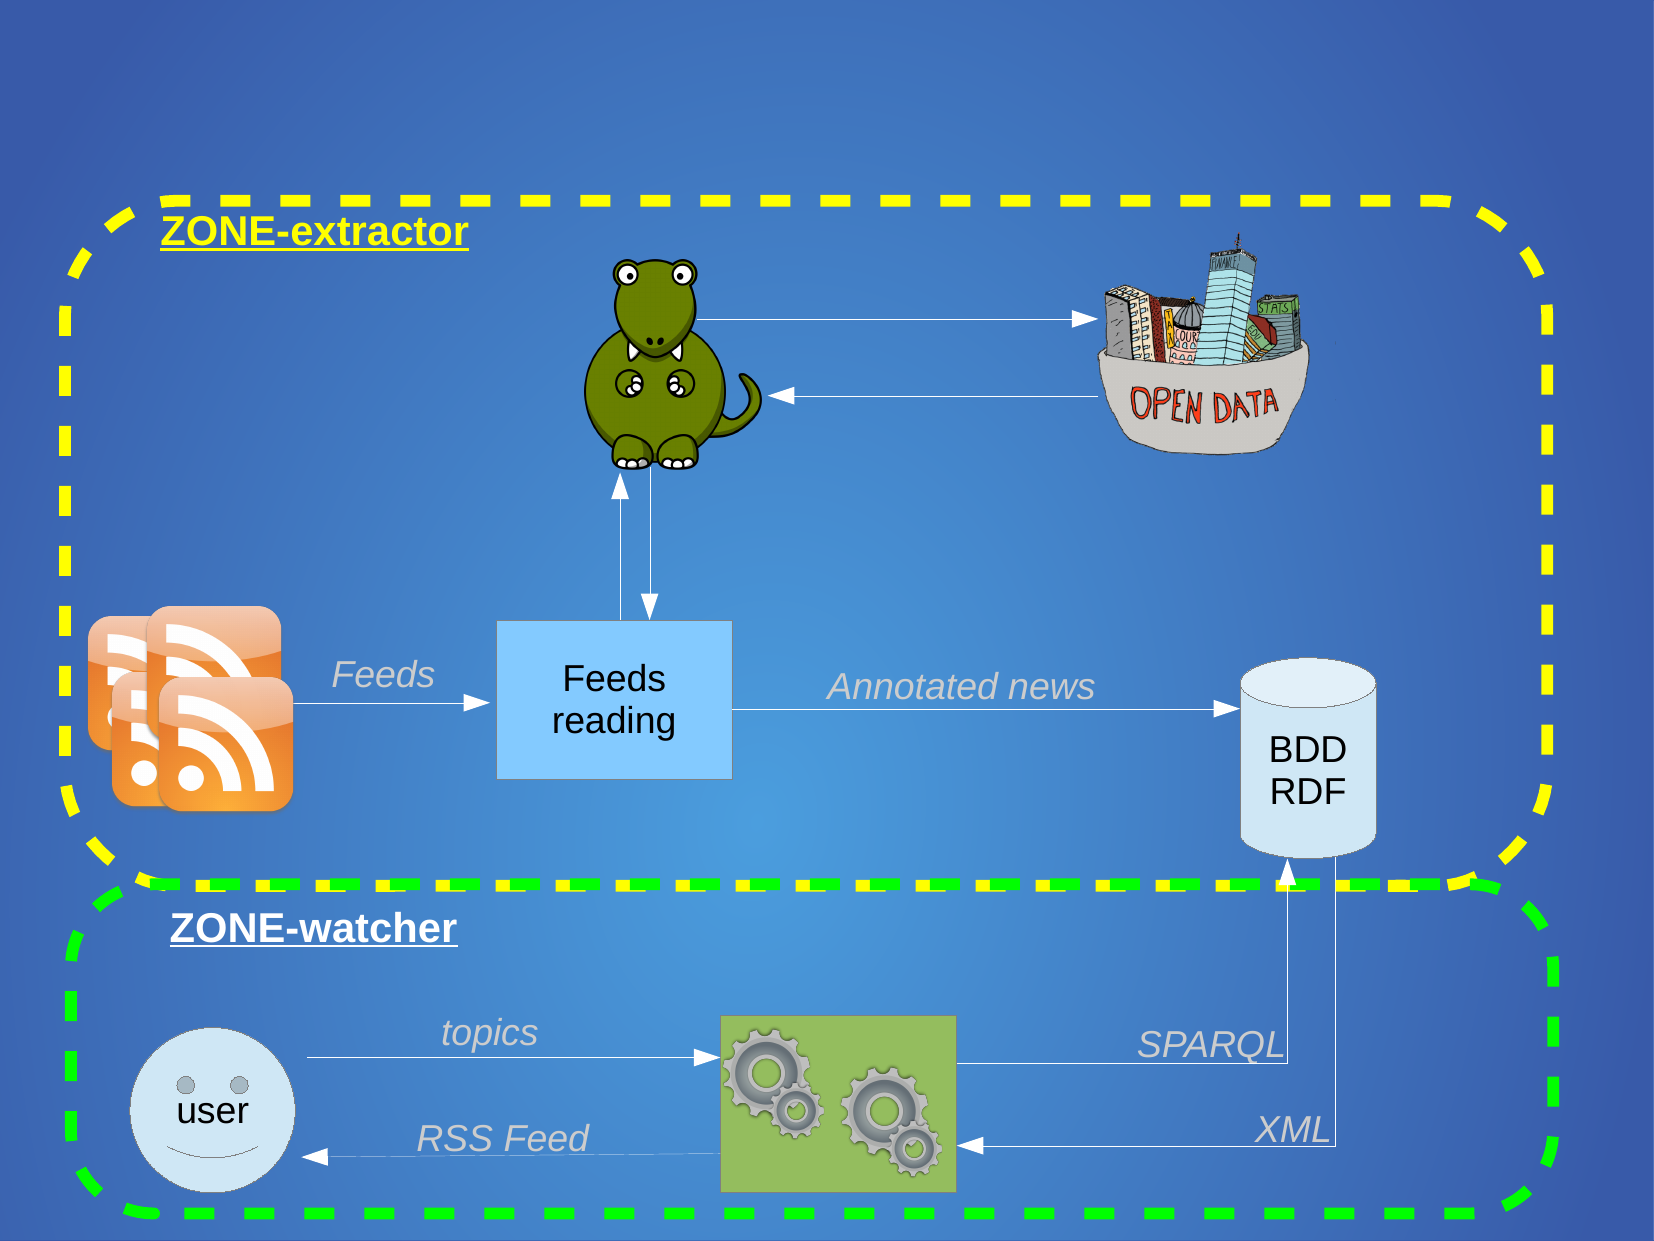

ZONE-extractor
Feeds
reading
Feeds
Annotated news
BDD
RDF
ZONE-watcher
topics
SPARQL
user
XML
RSS Feed
http://openclipart.org/detail/12273/gears-by-felipecaparelli-12273
http://drawingbynumbers.org/data-design-basics/note-3-opening-open-data
http://openclipart.org/detail/23513/cartoon-tyrannosaurus-rex-by-studiofibonacci